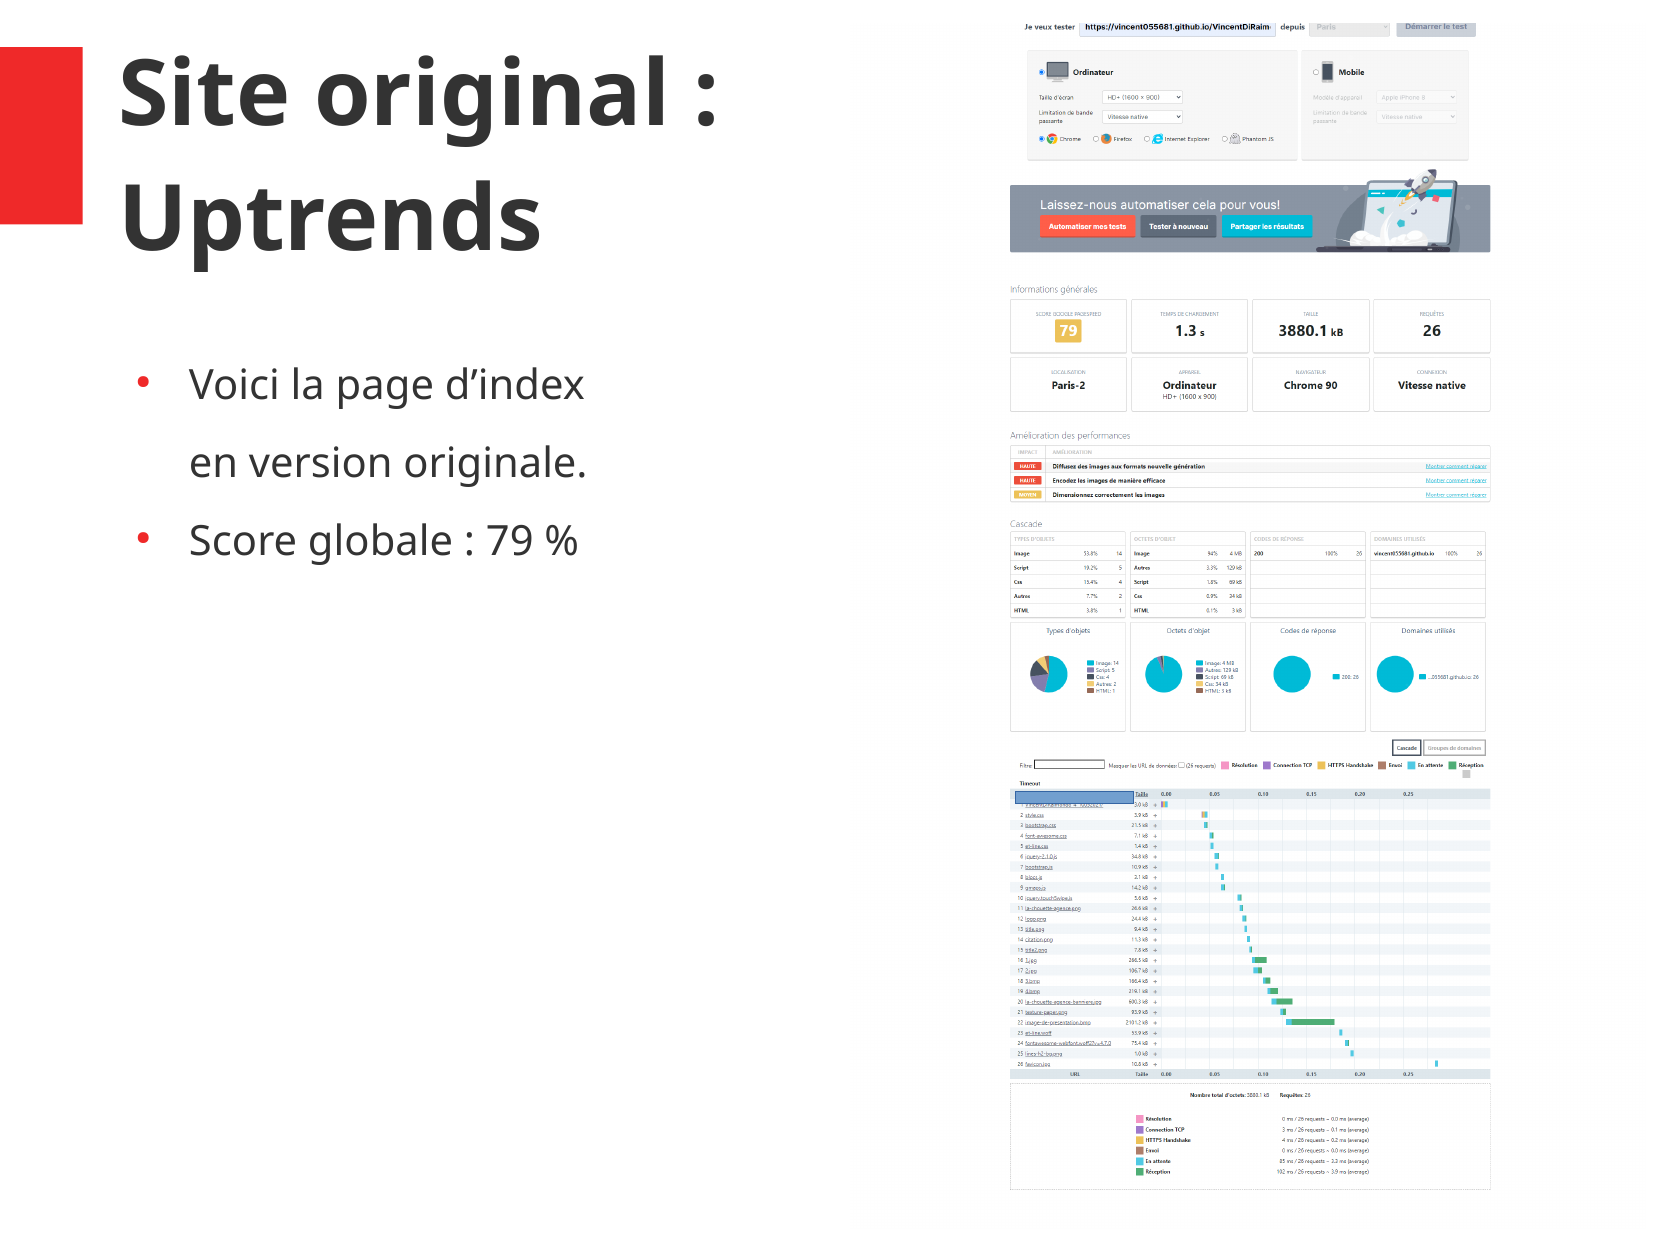

# Site original : Uptrends
Voici la page d’index
en version originale.
Score globale : 79 %
3